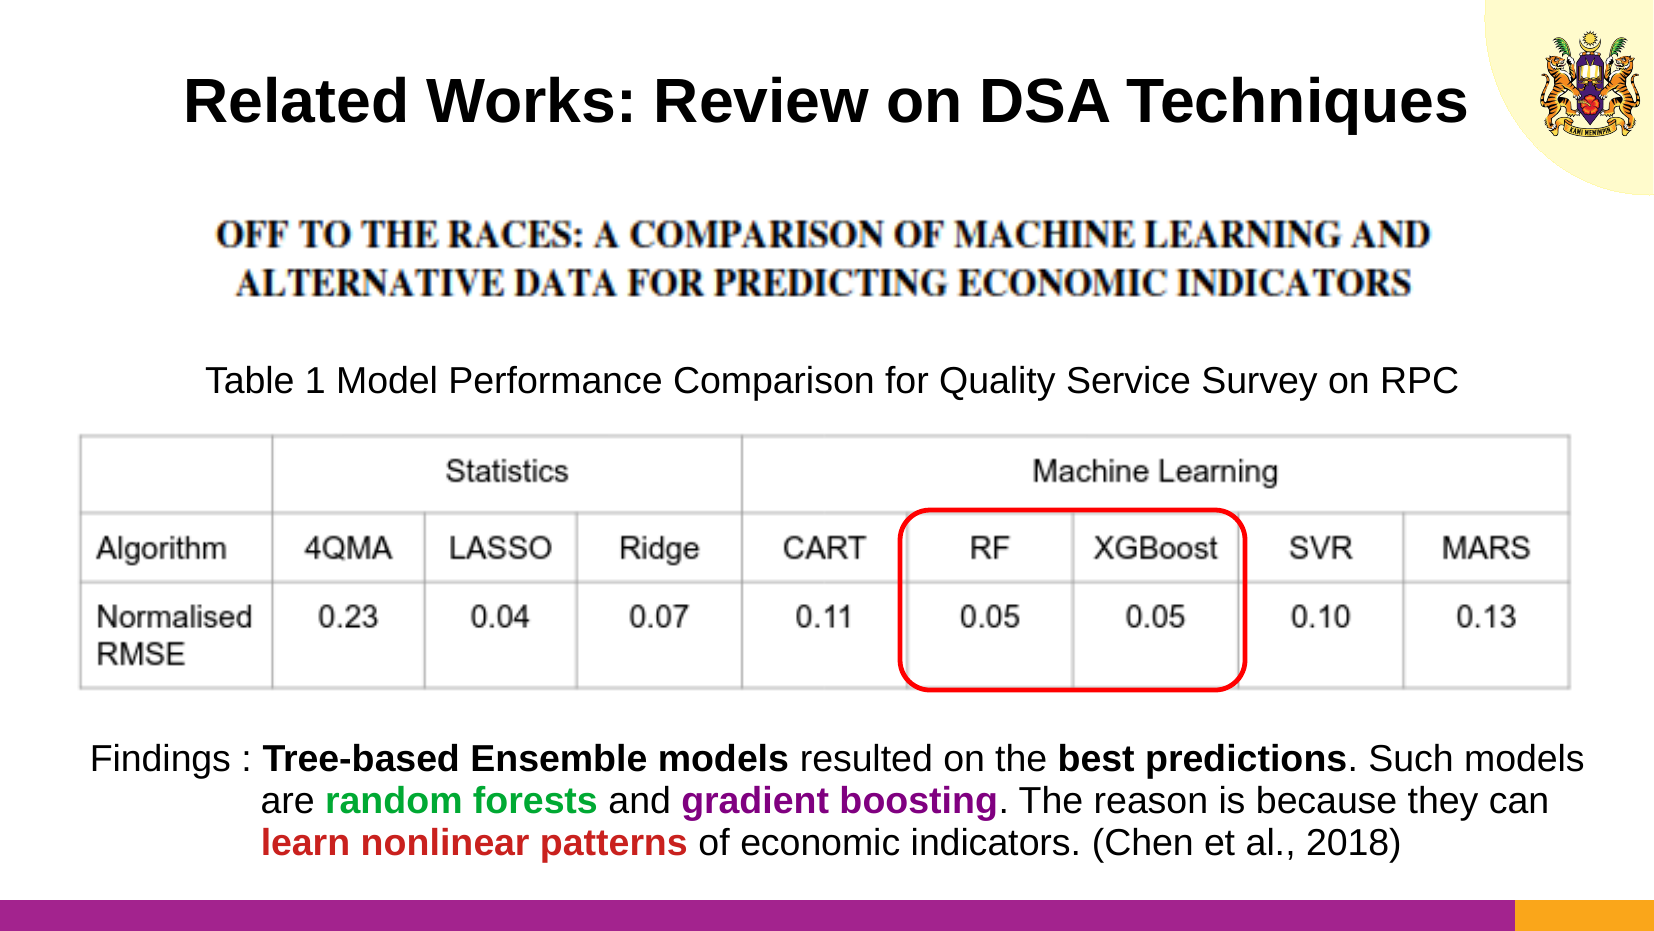

Related Works: Review on DSA Techniques
Table 1 Model Performance Comparison for Quality Service Survey on RPC
Findings : Tree-based Ensemble models resulted on the best predictions. Such models 		 are random forests and gradient boosting. The reason is because they can 			 learn nonlinear patterns of economic indicators. (Chen et al., 2018)